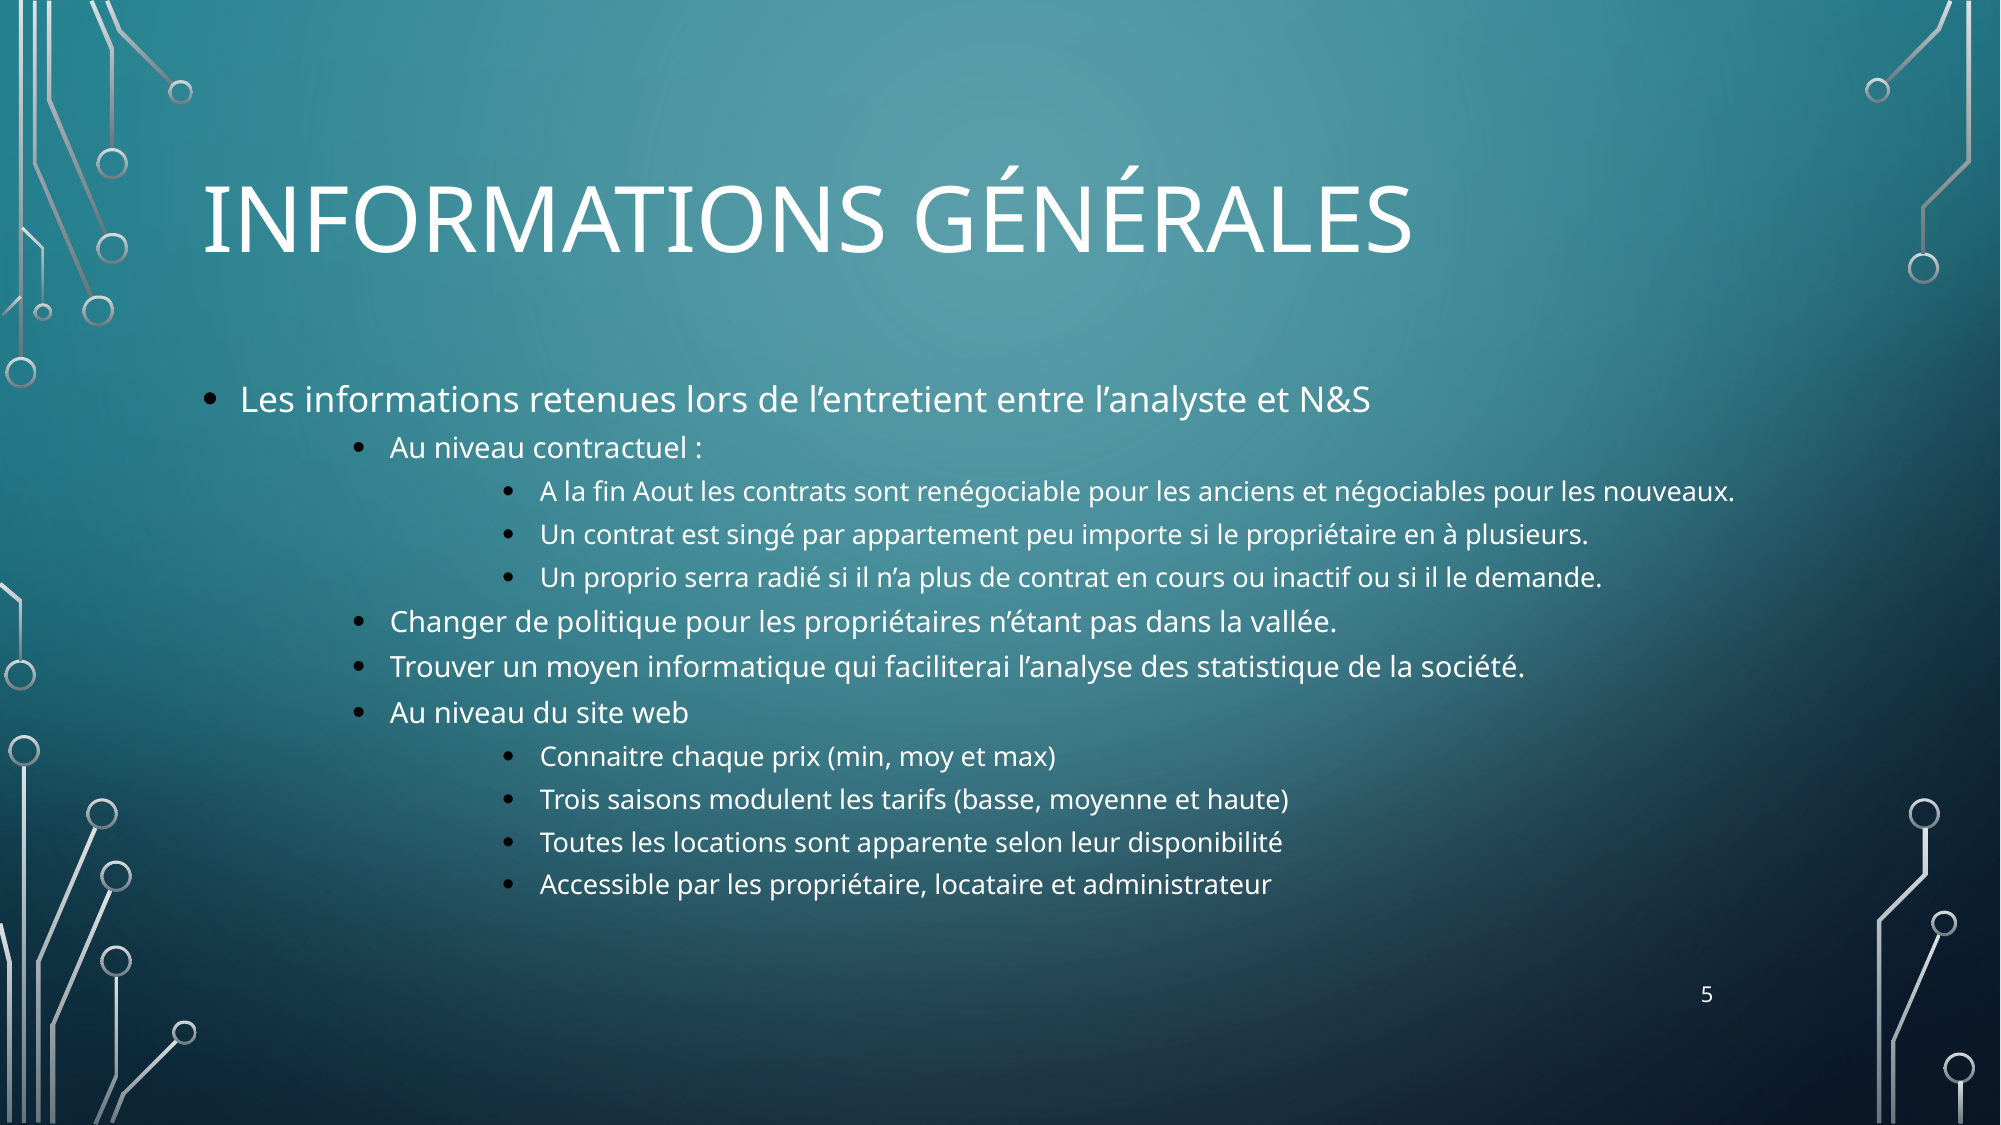

# Informations générales
Les informations retenues lors de l’entretient entre l’analyste et N&S
Au niveau contractuel :
A la fin Aout les contrats sont renégociable pour les anciens et négociables pour les nouveaux.
Un contrat est singé par appartement peu importe si le propriétaire en à plusieurs.
Un proprio serra radié si il n’a plus de contrat en cours ou inactif ou si il le demande.
Changer de politique pour les propriétaires n’étant pas dans la vallée.
Trouver un moyen informatique qui faciliterai l’analyse des statistique de la société.
Au niveau du site web
Connaitre chaque prix (min, moy et max)
Trois saisons modulent les tarifs (basse, moyenne et haute)
Toutes les locations sont apparente selon leur disponibilité
Accessible par les propriétaire, locataire et administrateur